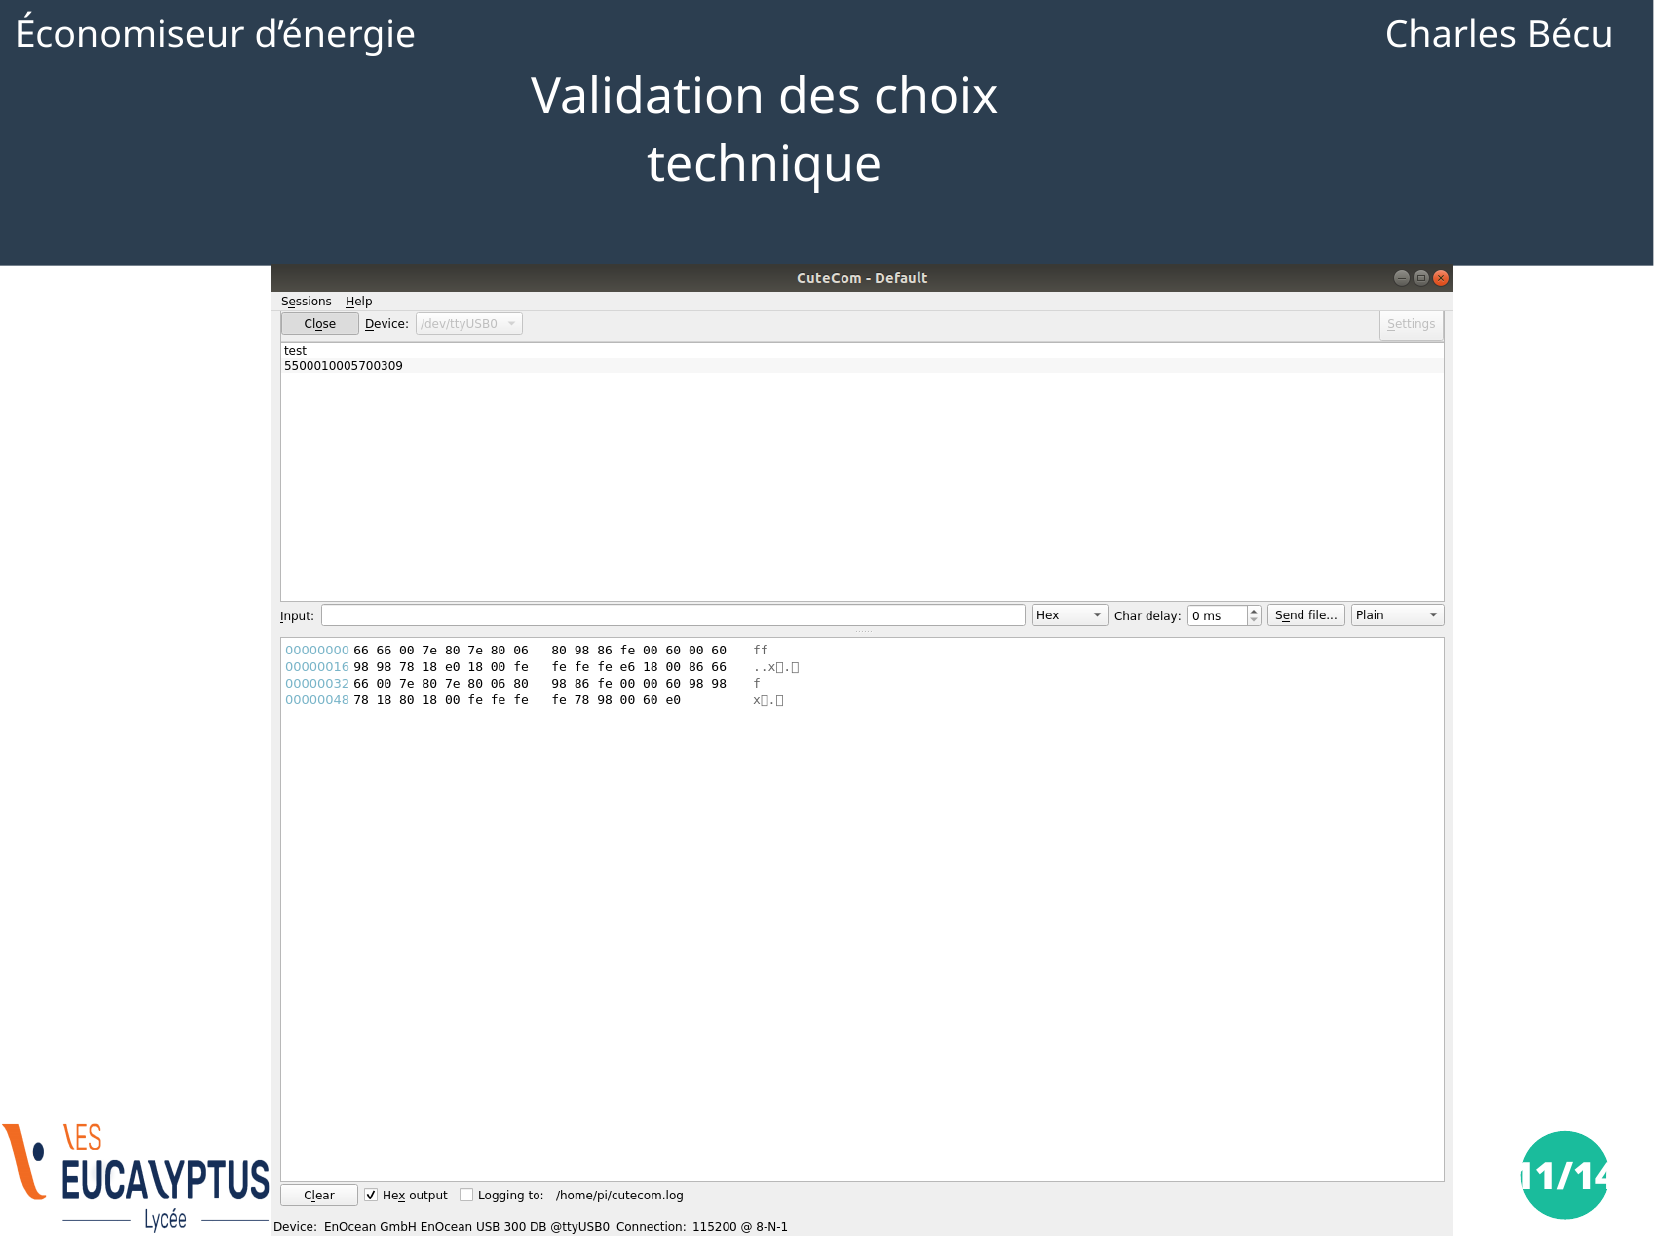

Économiseur d’énergie
Charles Bécu
# Validation des choix technique
11